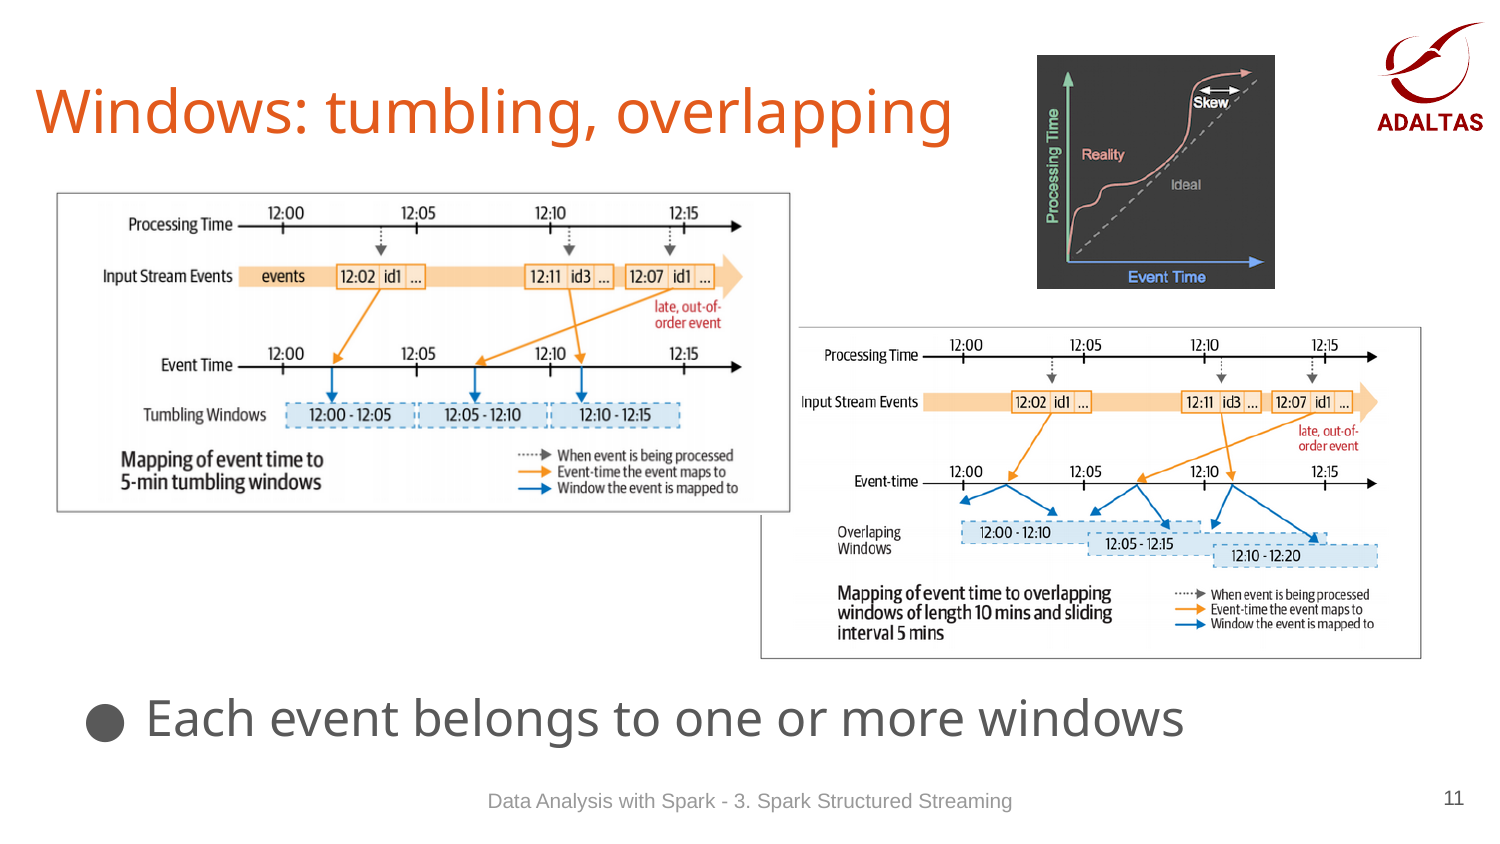

# Windows: tumbling, overlapping
Each event belongs to one or more windows
Data Analysis with Spark - 3. Spark Structured Streaming